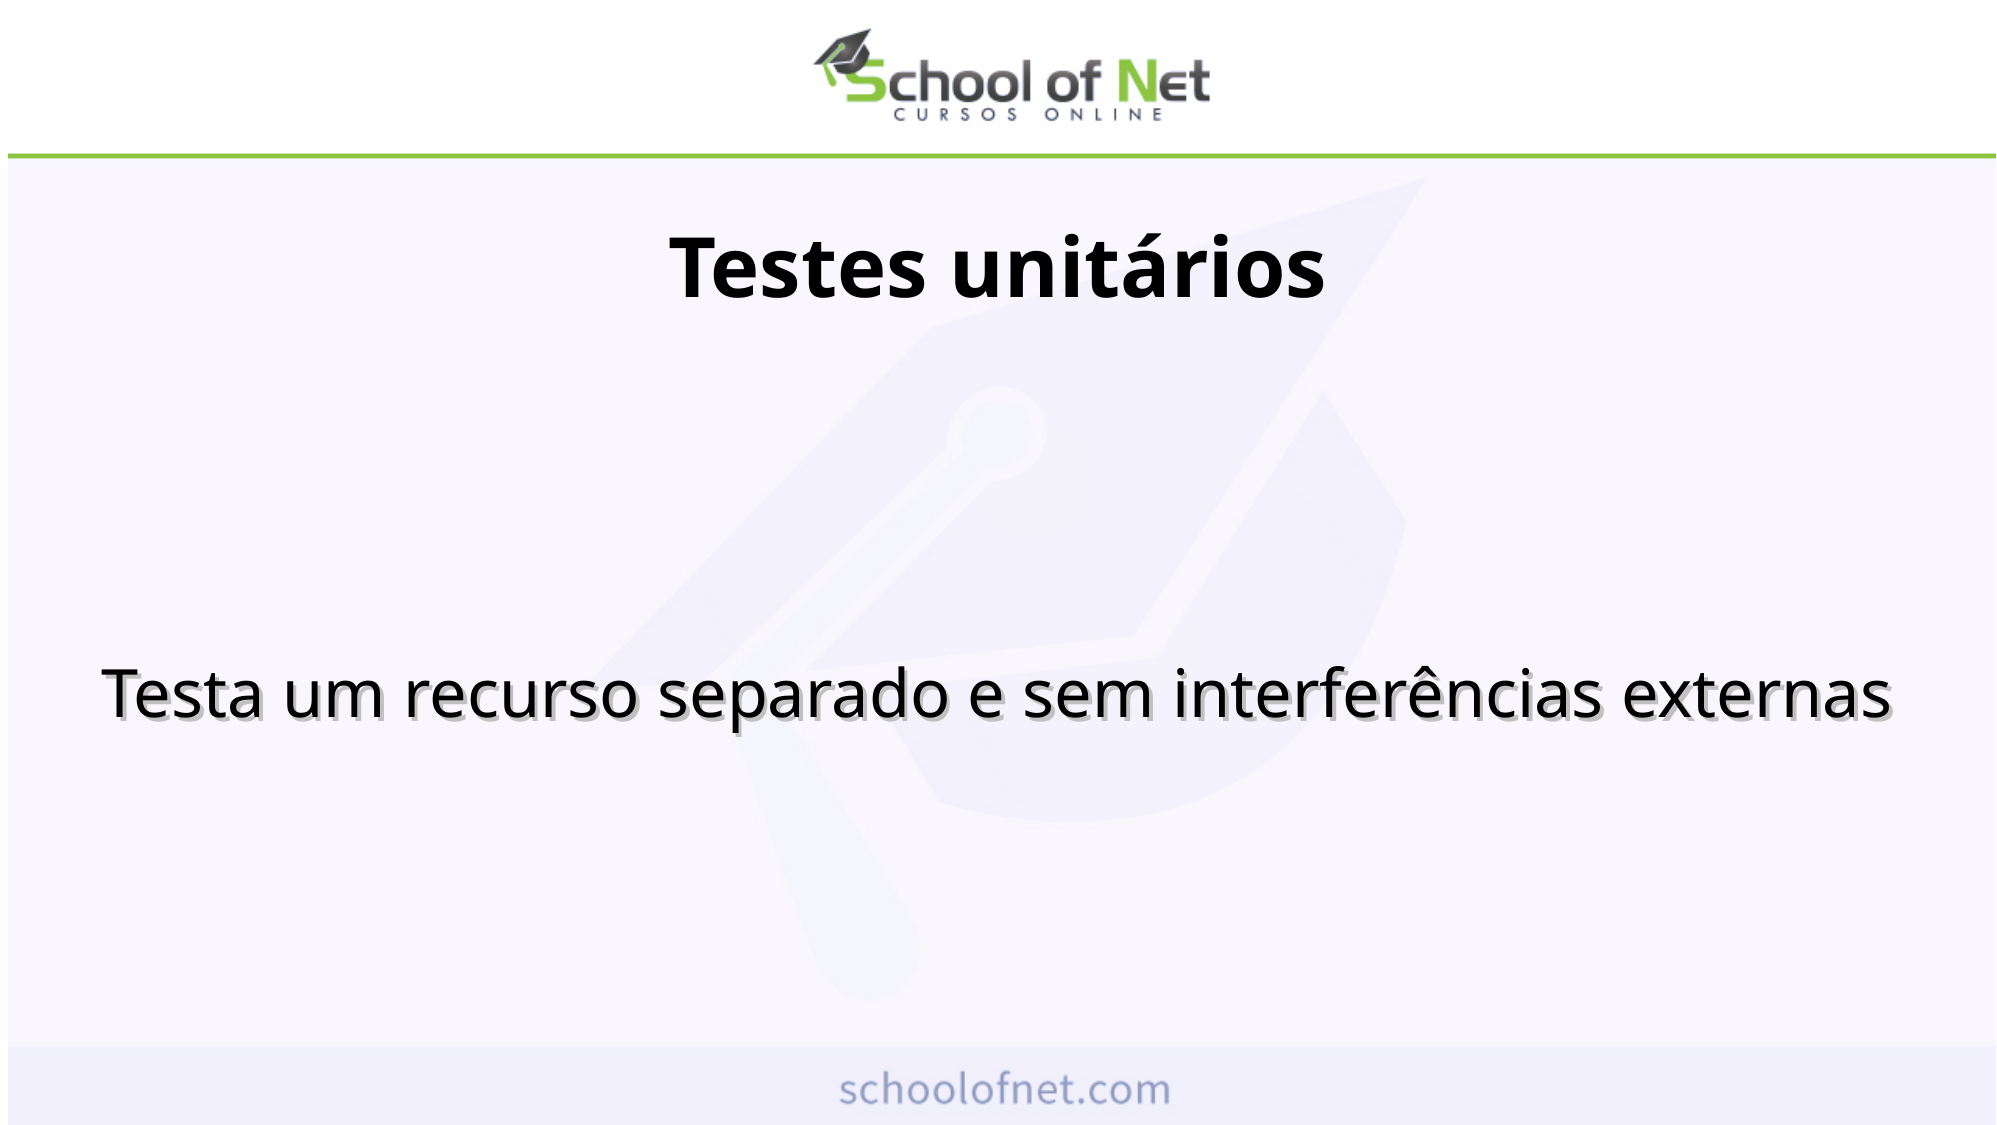

# Testes unitários
Testa um recurso separado e sem interferências externas